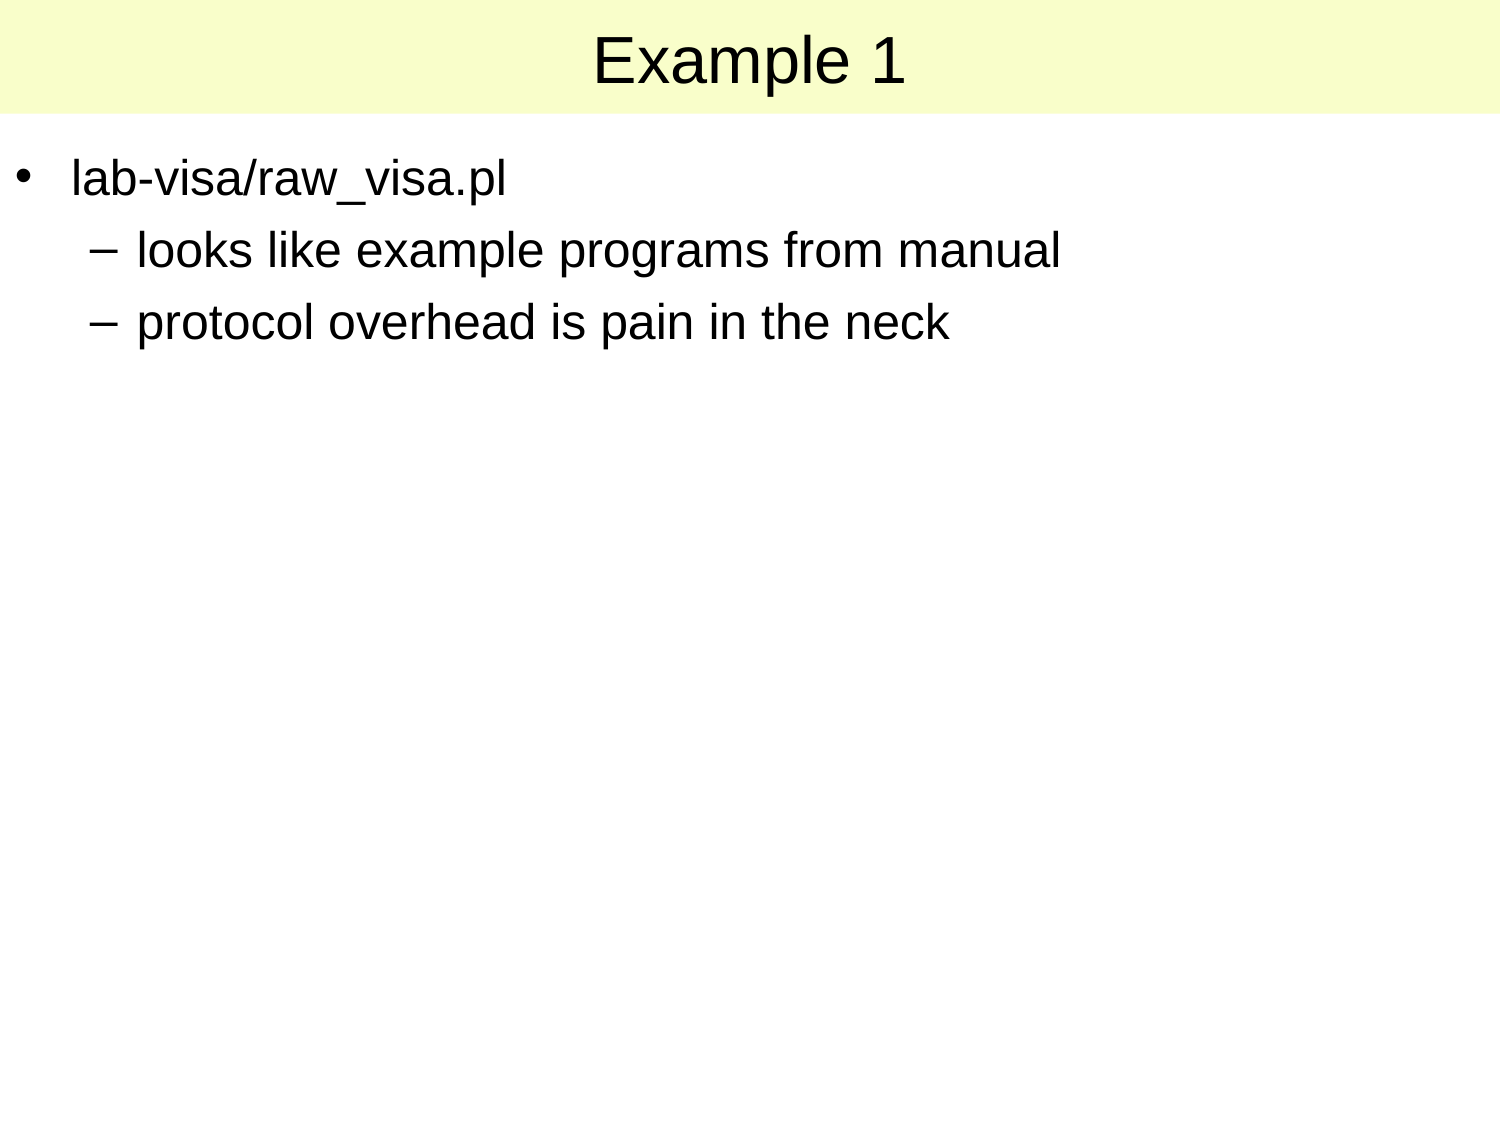

# Example 1
lab-visa/raw_visa.pl
looks like example programs from manual
protocol overhead is pain in the neck